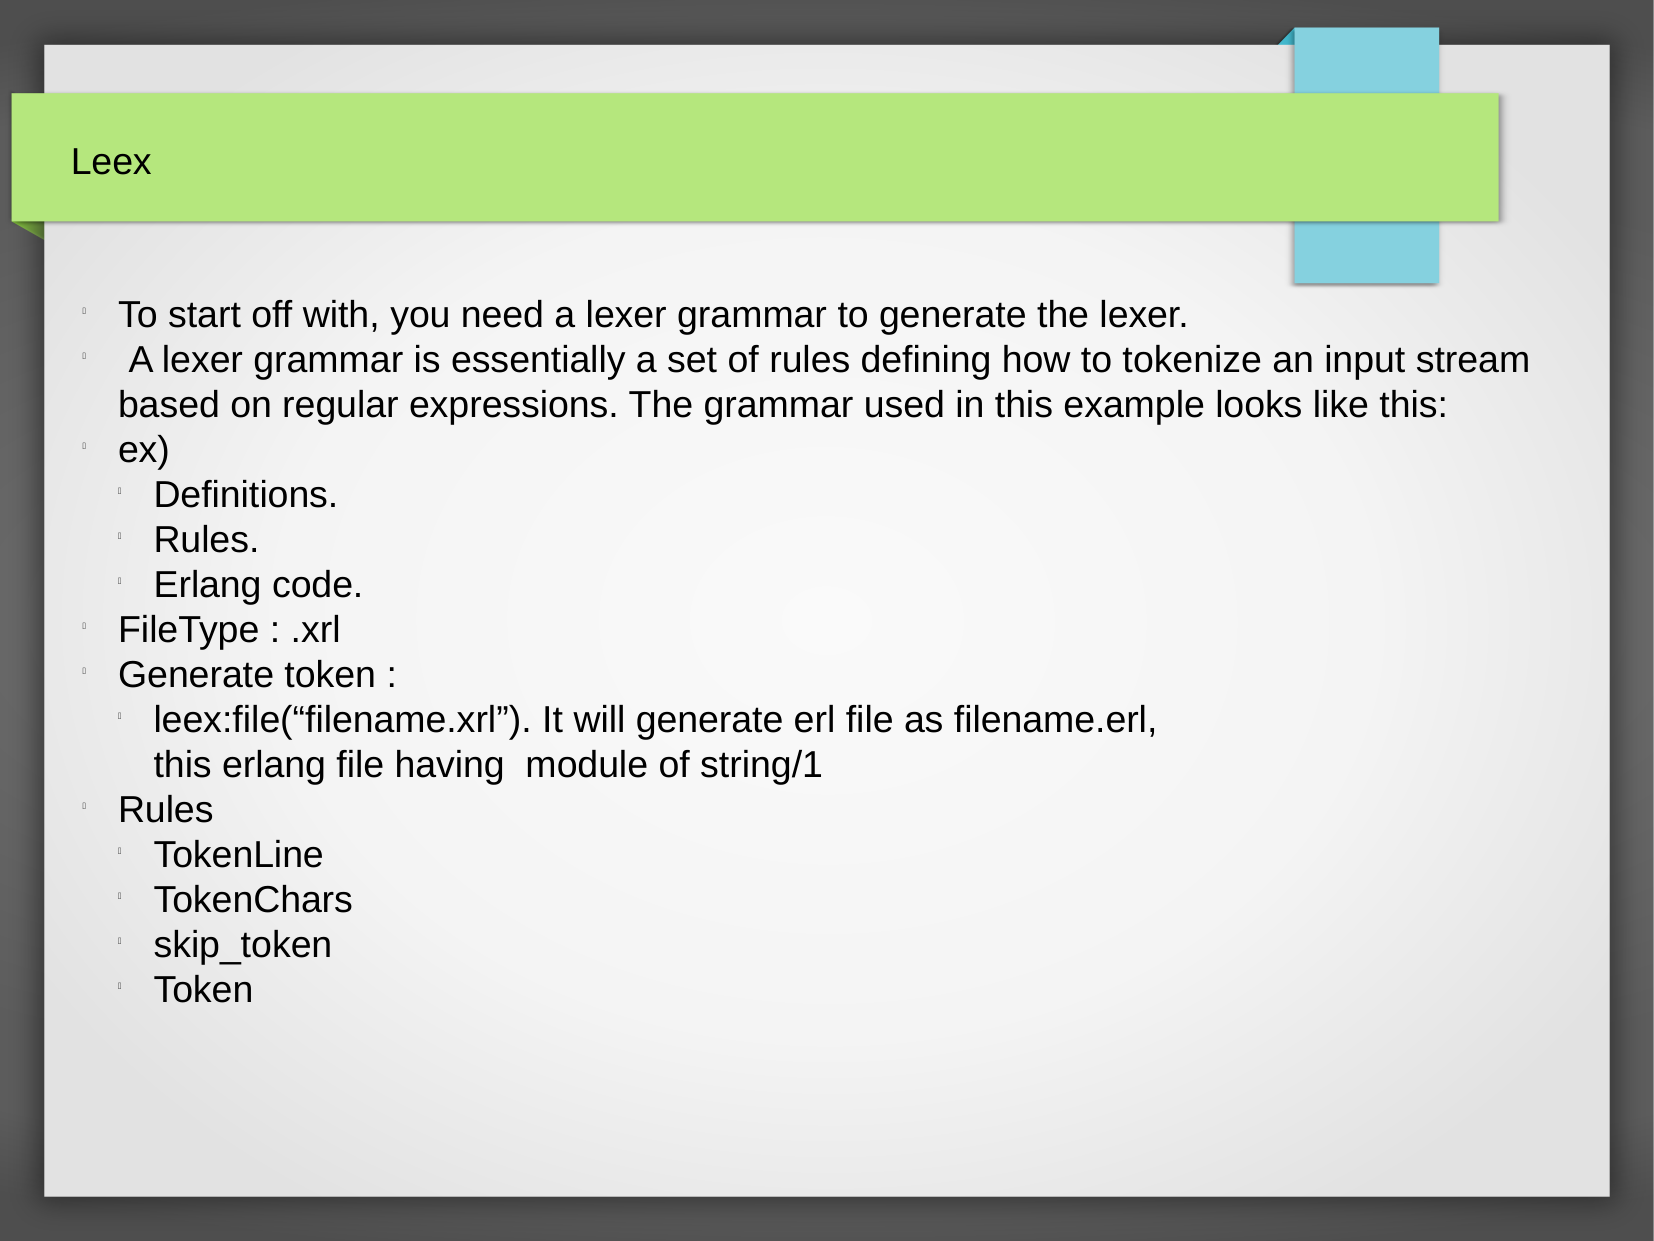

Leex
To start off with, you need a lexer grammar to generate the lexer.
 A lexer grammar is essentially a set of rules defining how to tokenize an input stream
based on regular expressions. The grammar used in this example looks like this:
ex)
Definitions.
Rules.
Erlang code.
FileType : .xrl
Generate token :
leex:file(“filename.xrl”). It will generate erl file as filename.erl,
this erlang file having module of string/1
Rules
TokenLine
TokenChars
skip_token
Token